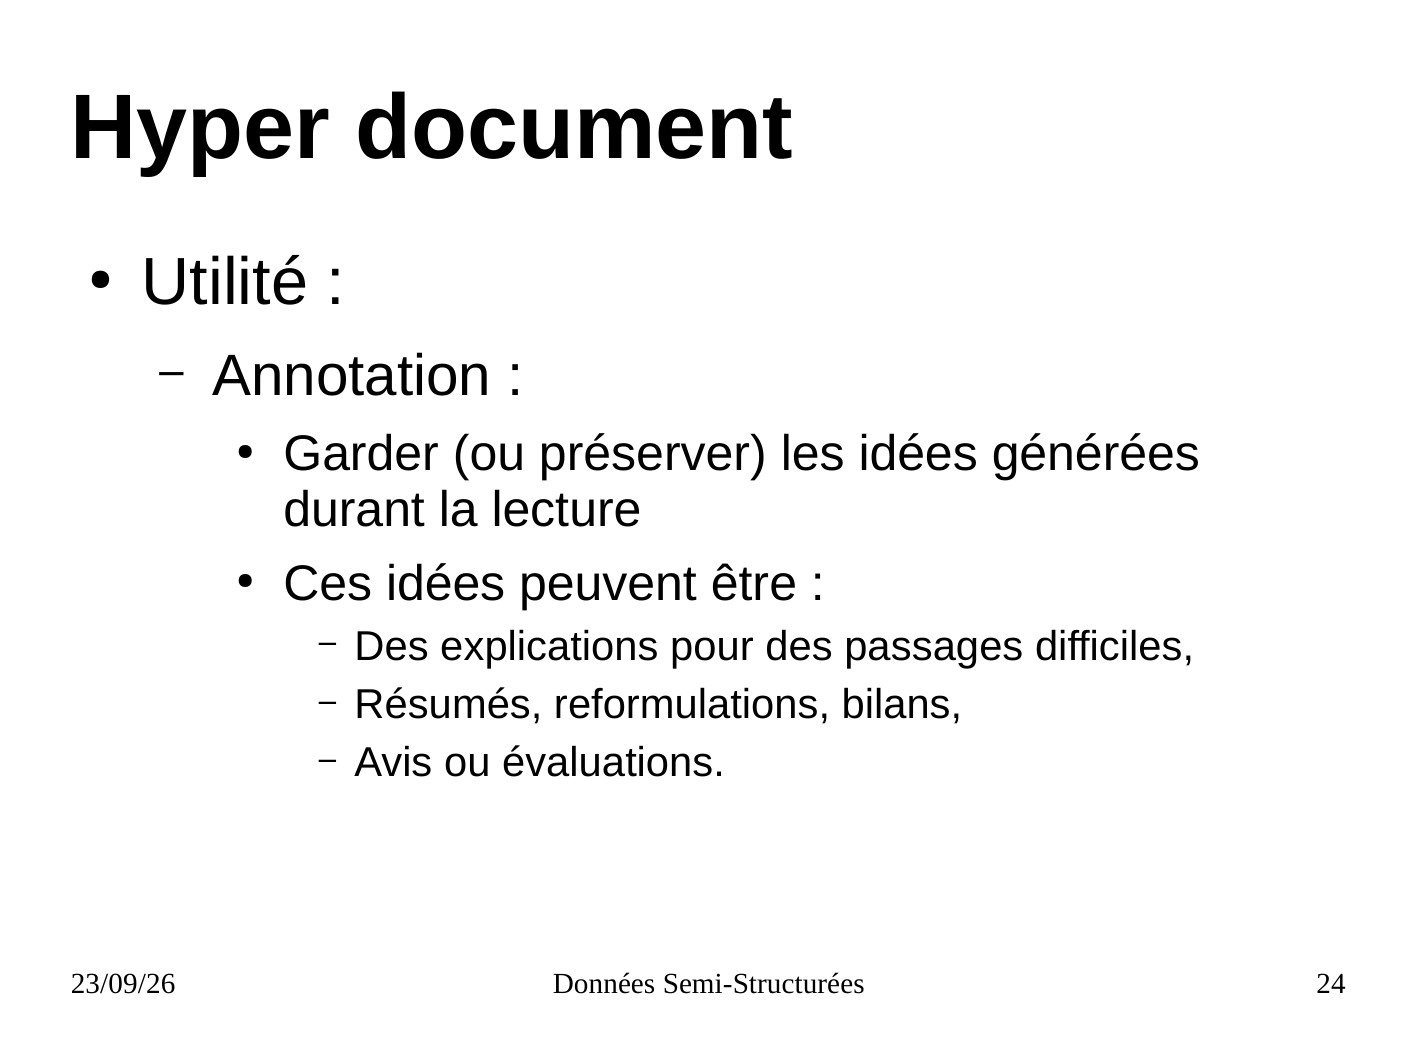

# Hyper document
Utilité :
Annotation :
Garder (ou préserver) les idées générées durant la lecture
Ces idées peuvent être :
Des explications pour des passages difficiles,
Résumés, reformulations, bilans,
Avis ou évaluations.
Données Semi-Structurées
24